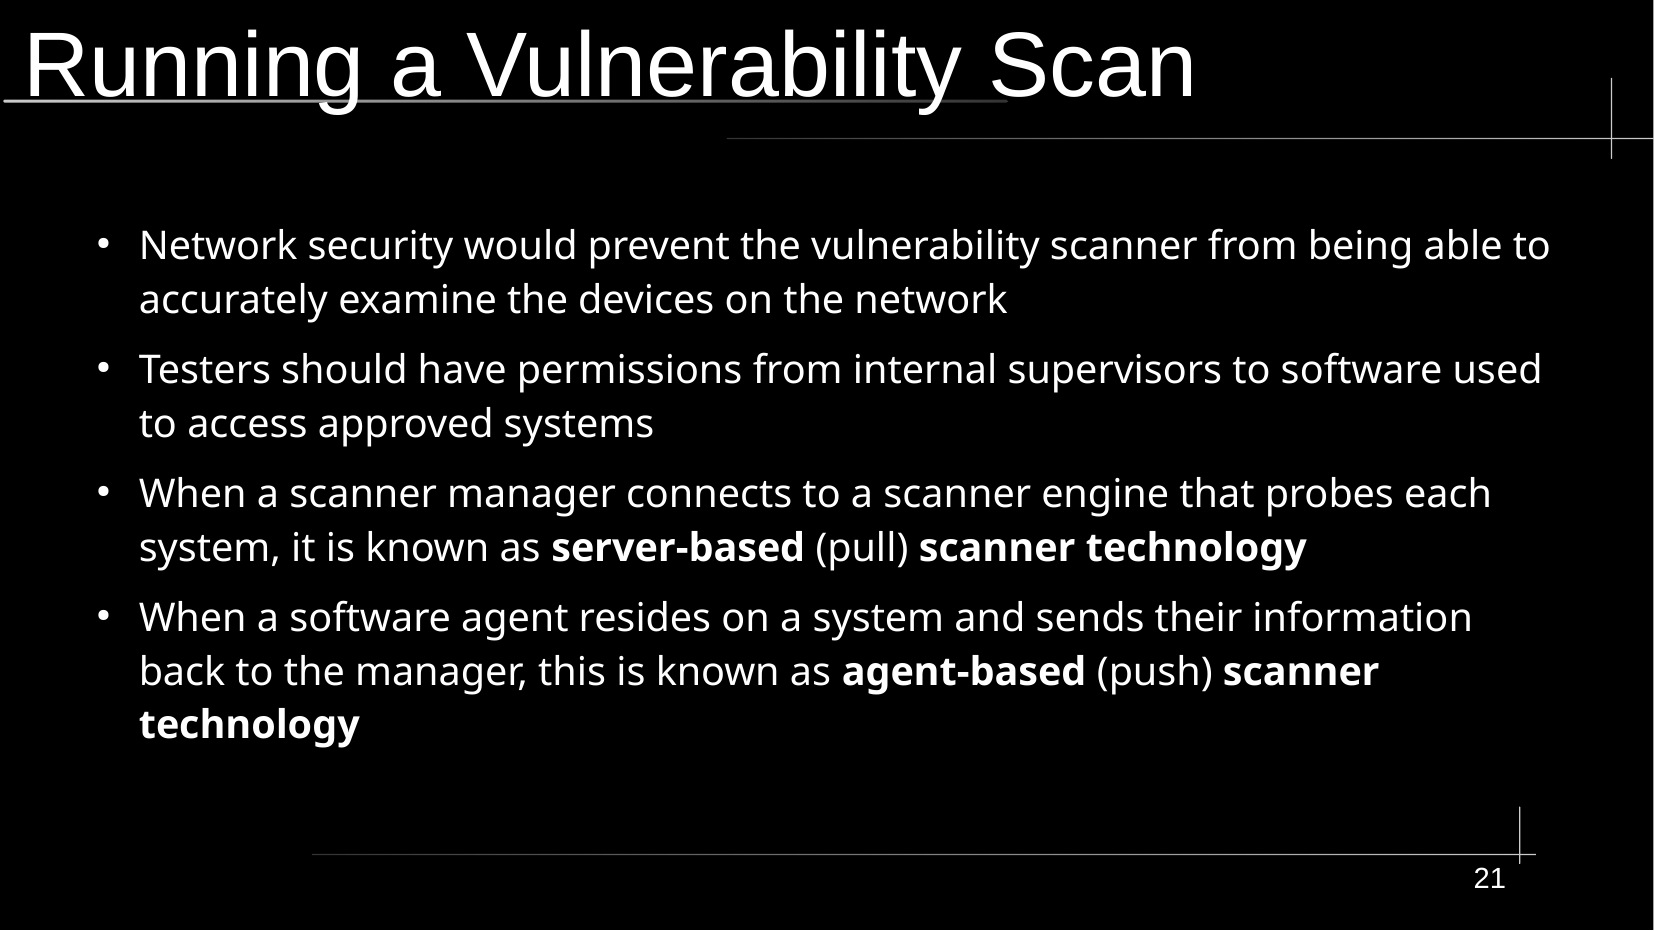

# Running a Vulnerability Scan
Network security would prevent the vulnerability scanner from being able to accurately examine the devices on the network
Testers should have permissions from internal supervisors to software used to access approved systems
When a scanner manager connects to a scanner engine that probes each system, it is known as server-based (pull) scanner technology
When a software agent resides on a system and sends their information back to the manager, this is known as agent-based (push) scanner technology
21